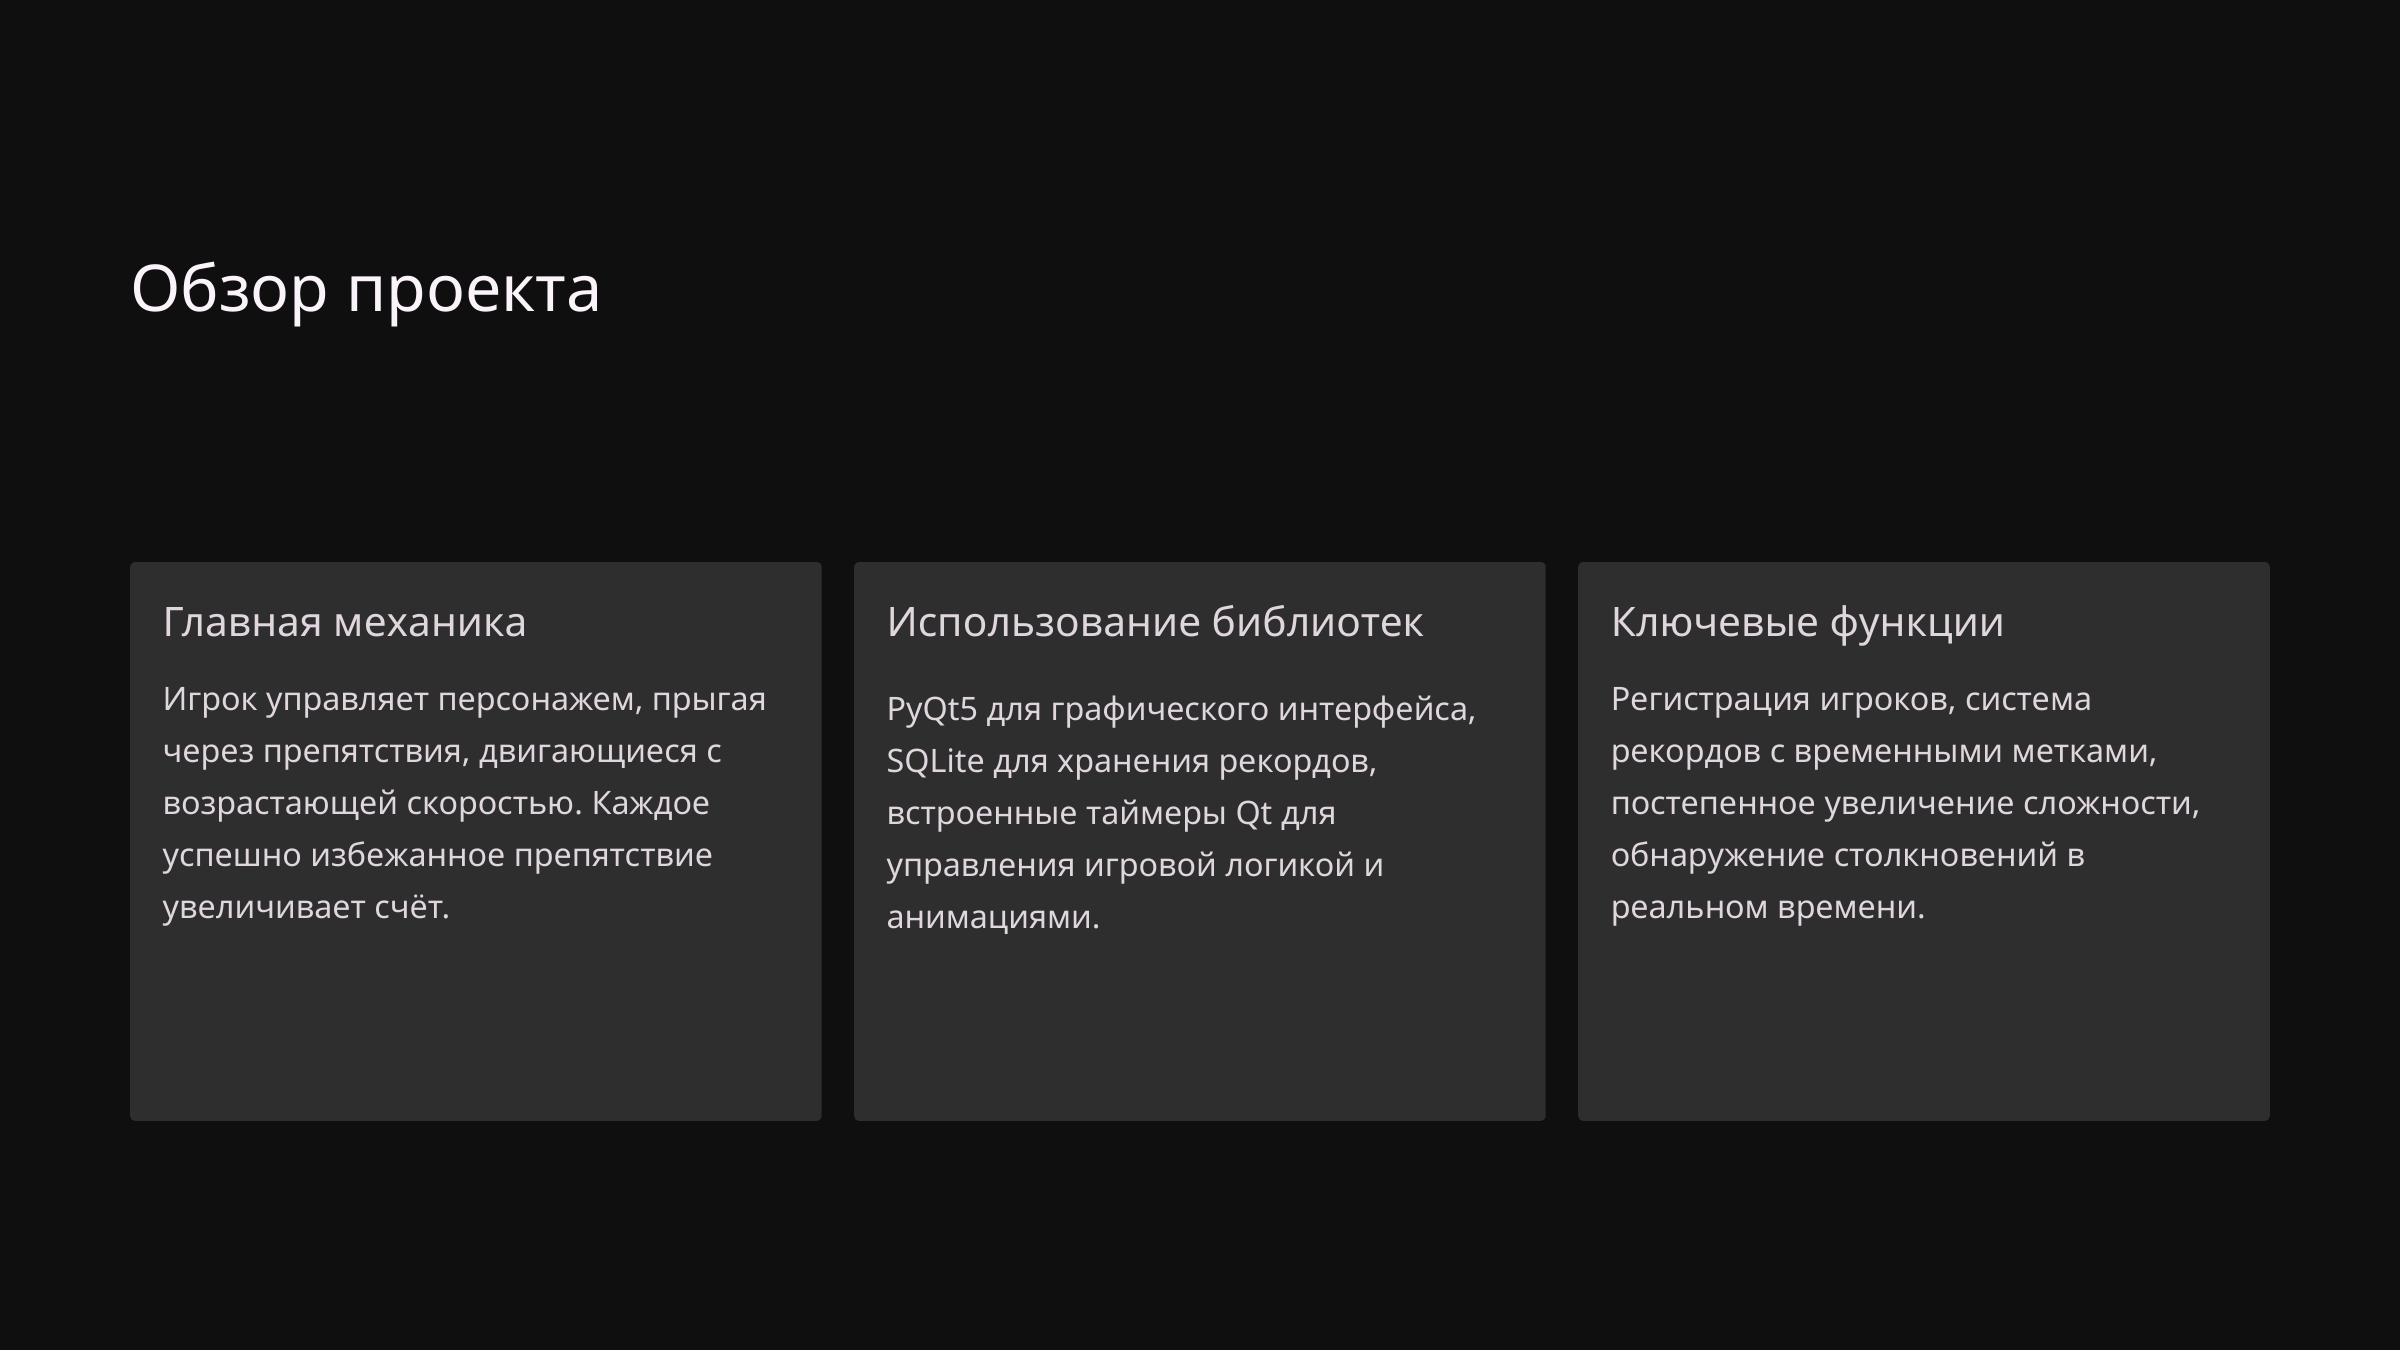

Обзор проекта
Главная механика
Использование библиотек
Ключевые функции
Игрок управляет персонажем, прыгая через препятствия, двигающиеся с возрастающей скоростью. Каждое успешно избежанное препятствие увеличивает счёт.
Регистрация игроков, система рекордов с временными метками, постепенное увеличение сложности, обнаружение столкновений в реальном времени.
PyQt5 для графического интерфейса, SQLite для хранения рекордов, встроенные таймеры Qt для управления игровой логикой и анимациями.